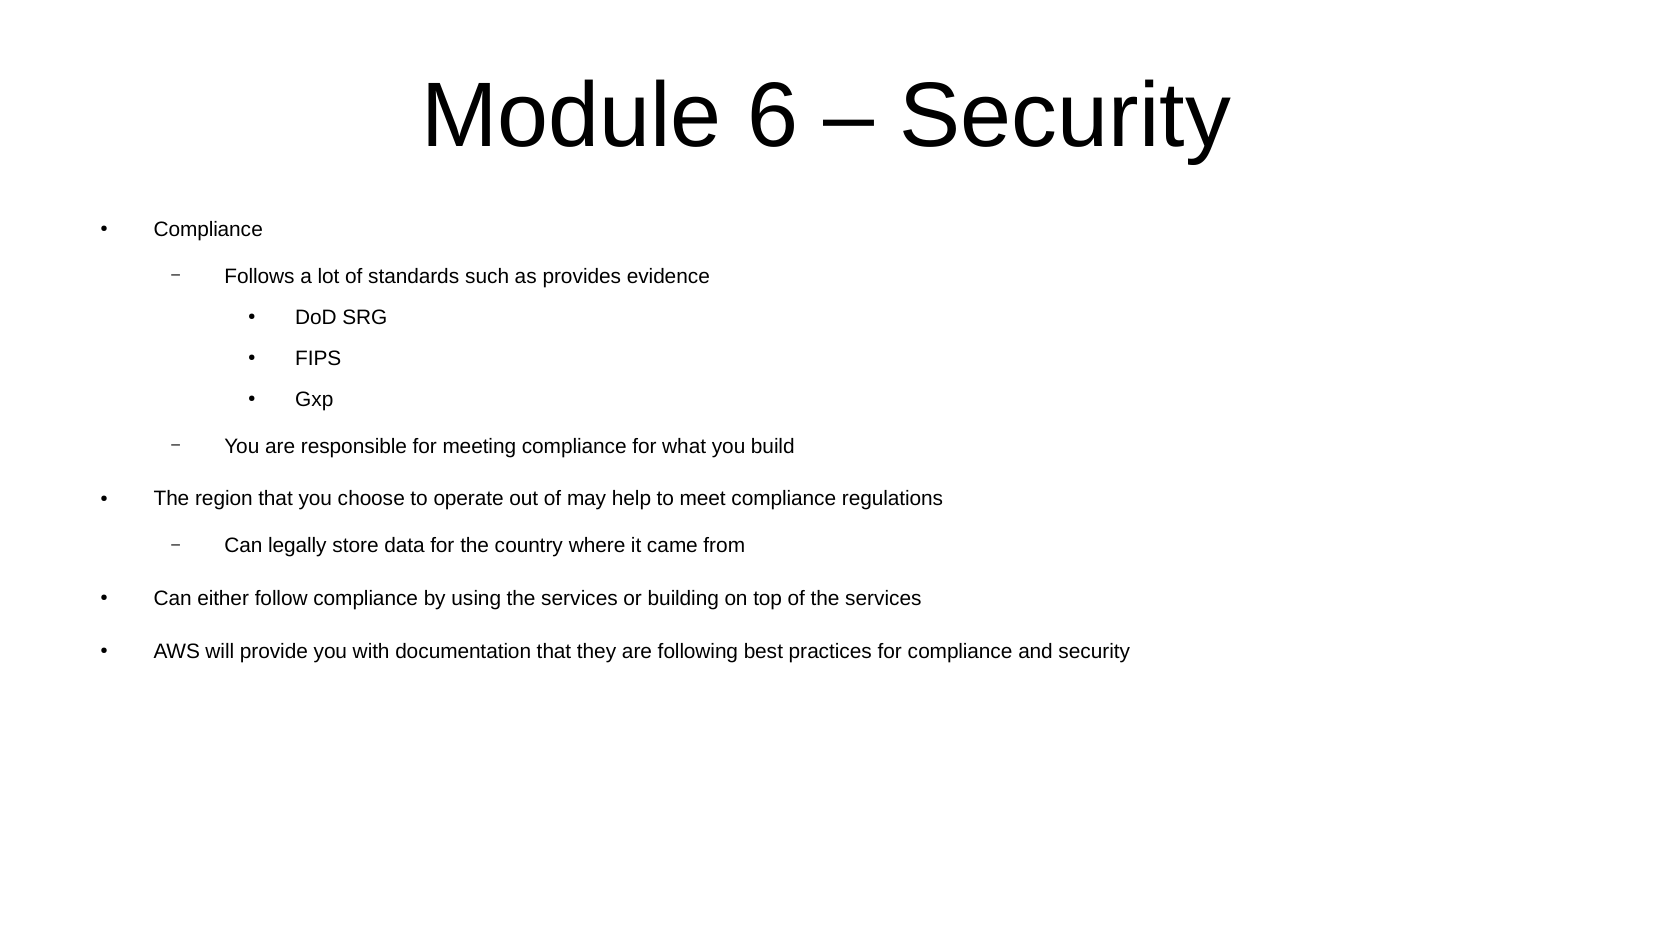

# Module 6 – Security
Compliance
Follows a lot of standards such as provides evidence
DoD SRG
FIPS
Gxp
You are responsible for meeting compliance for what you build
The region that you choose to operate out of may help to meet compliance regulations
Can legally store data for the country where it came from
Can either follow compliance by using the services or building on top of the services
AWS will provide you with documentation that they are following best practices for compliance and security